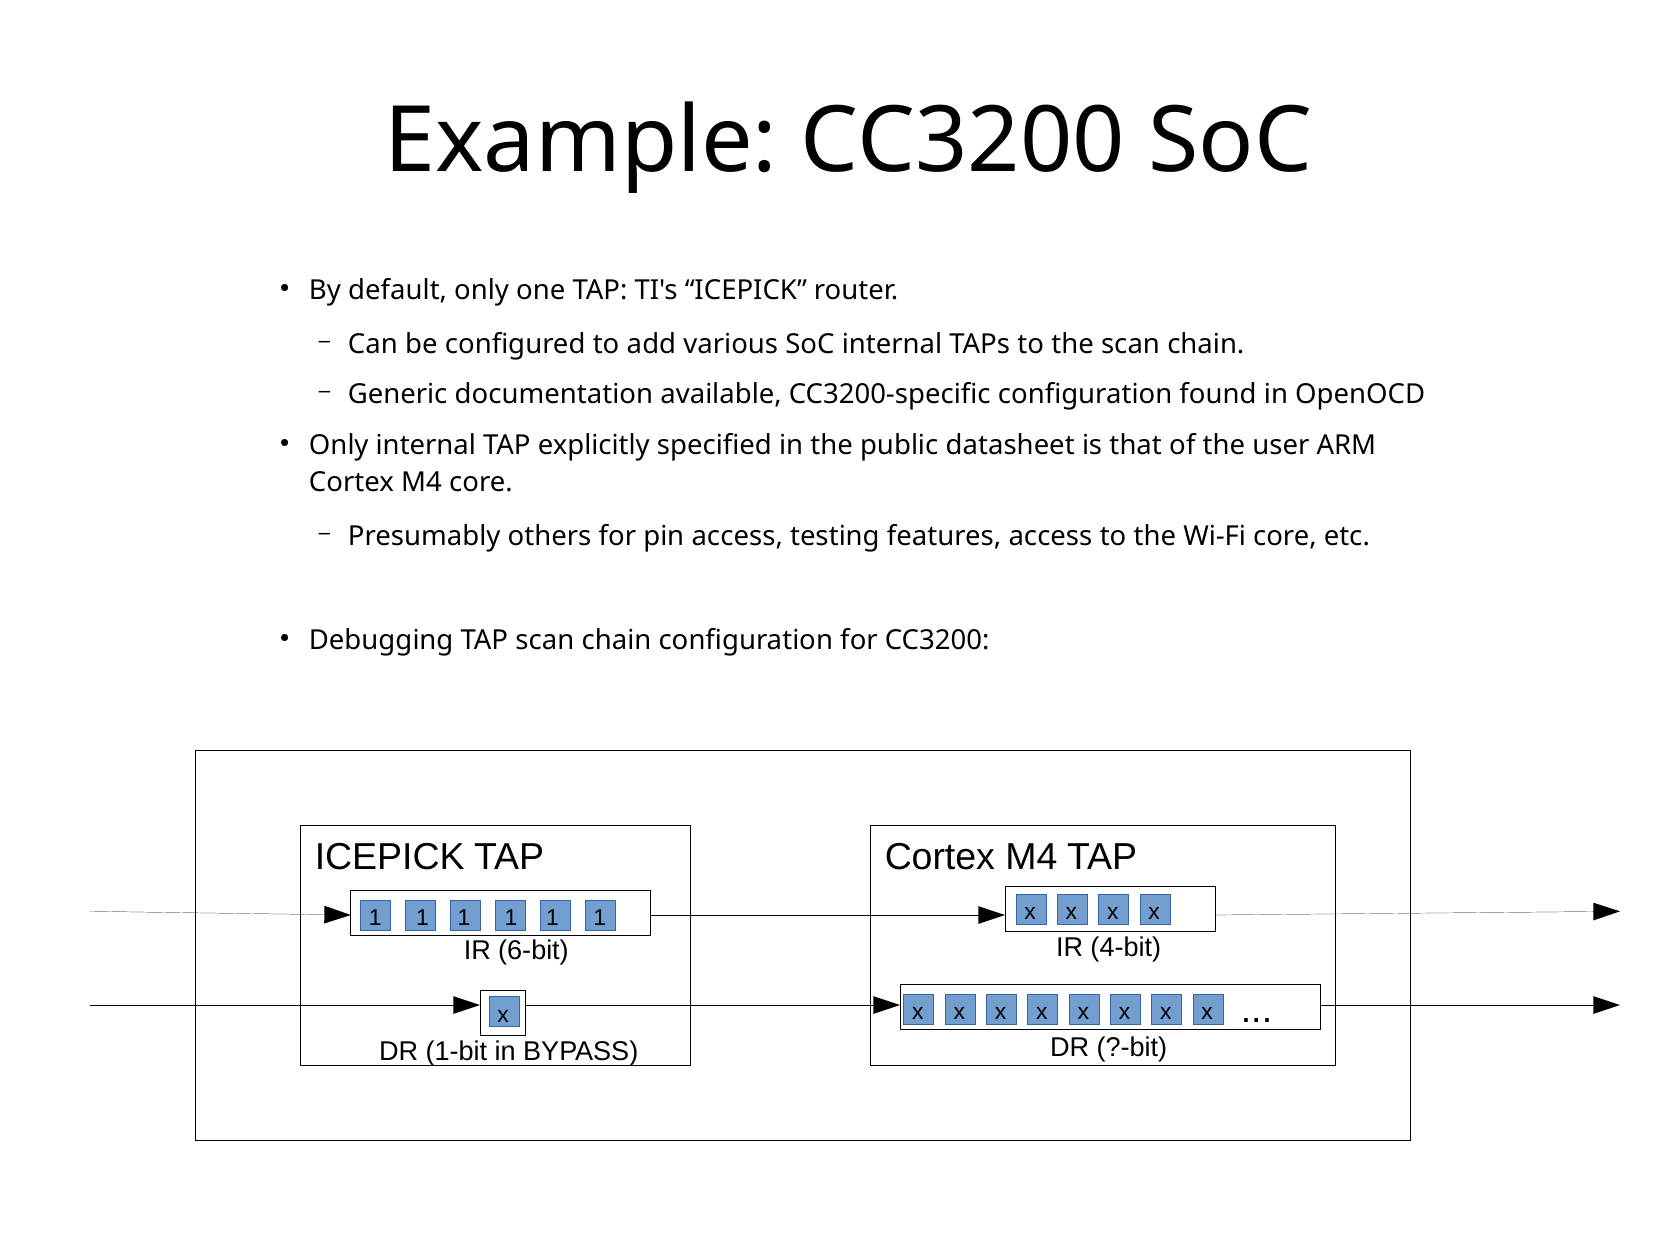

# Example: CC3200 SoC
By default, only one TAP: TI's “ICEPICK” router.
Can be configured to add various SoC internal TAPs to the scan chain.
Generic documentation available, CC3200-specific configuration found in OpenOCD
Only internal TAP explicitly specified in the public datasheet is that of the user ARM Cortex M4 core.
Presumably others for pin access, testing features, access to the Wi-Fi core, etc.
Debugging TAP scan chain configuration for CC3200:
ICEPICK TAP
Cortex M4 TAP
x
x
x
x
1
1
1
1
1
1
IR (4-bit)
IR (6-bit)
...
x
x
x
x
x
x
x
x
x
DR (?-bit)
DR (1-bit in BYPASS)